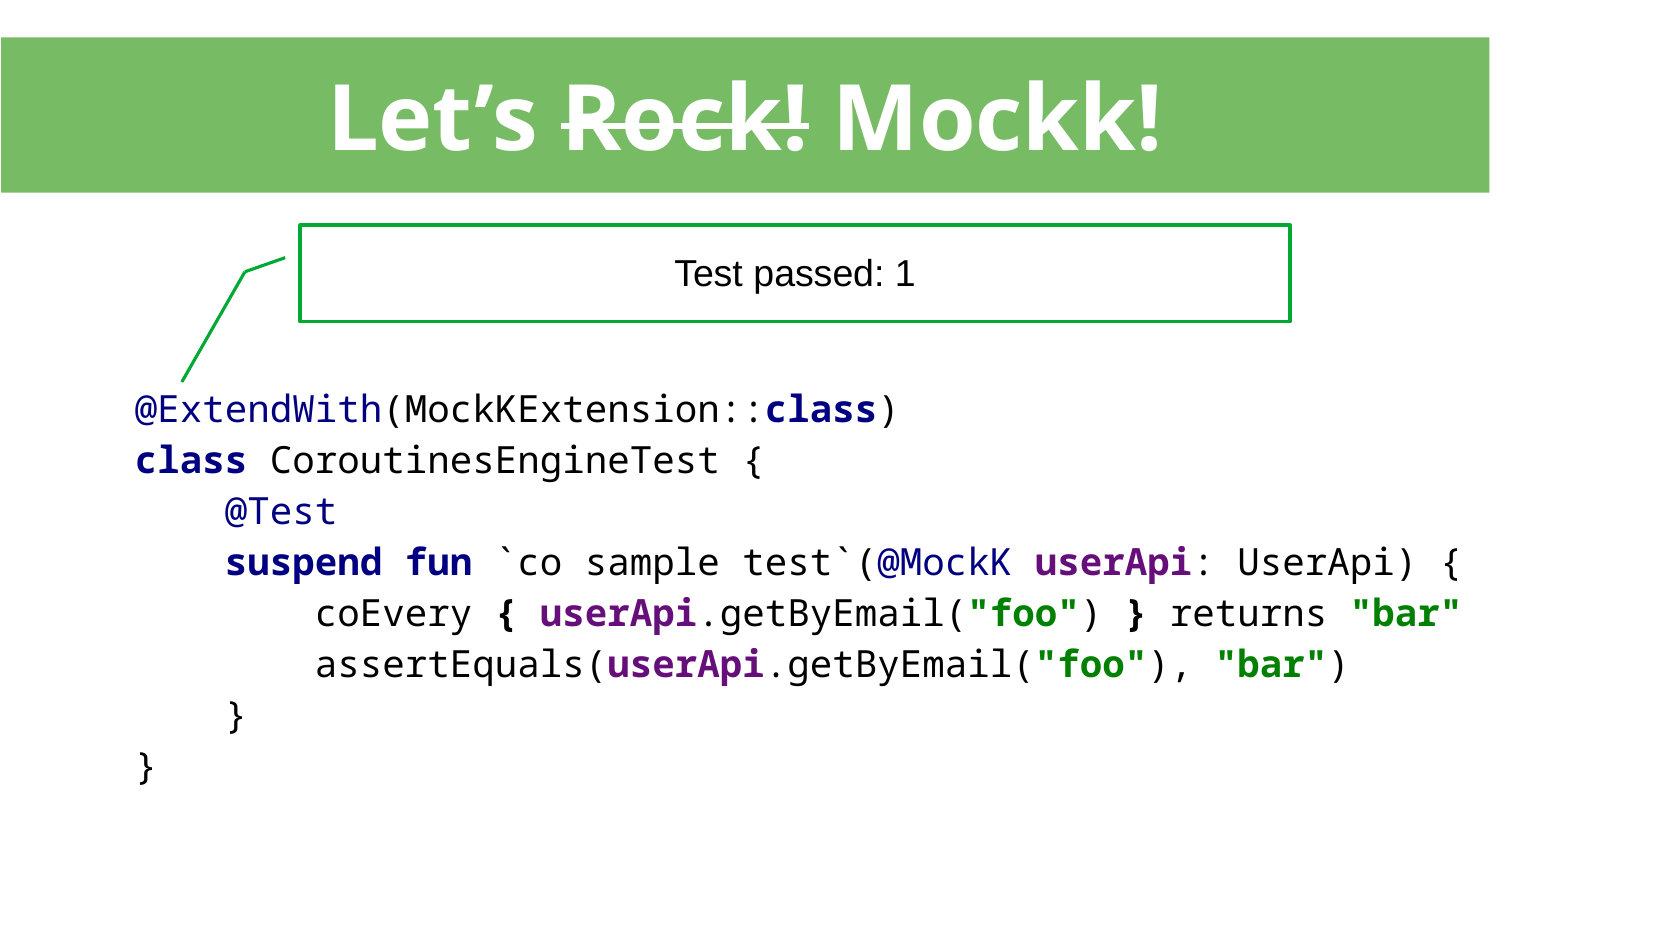

# Let’s Rock! Mockk!
Test passed: 1
@ExtendWith(MockKExtension::class)
class CoroutinesEngineTest {
 @Test
 suspend fun `co sample test`(@MockK userApi: UserApi) {
 coEvery { userApi.getByEmail("foo") } returns "bar"
 assertEquals(userApi.getByEmail("foo"), "bar")
 }
}